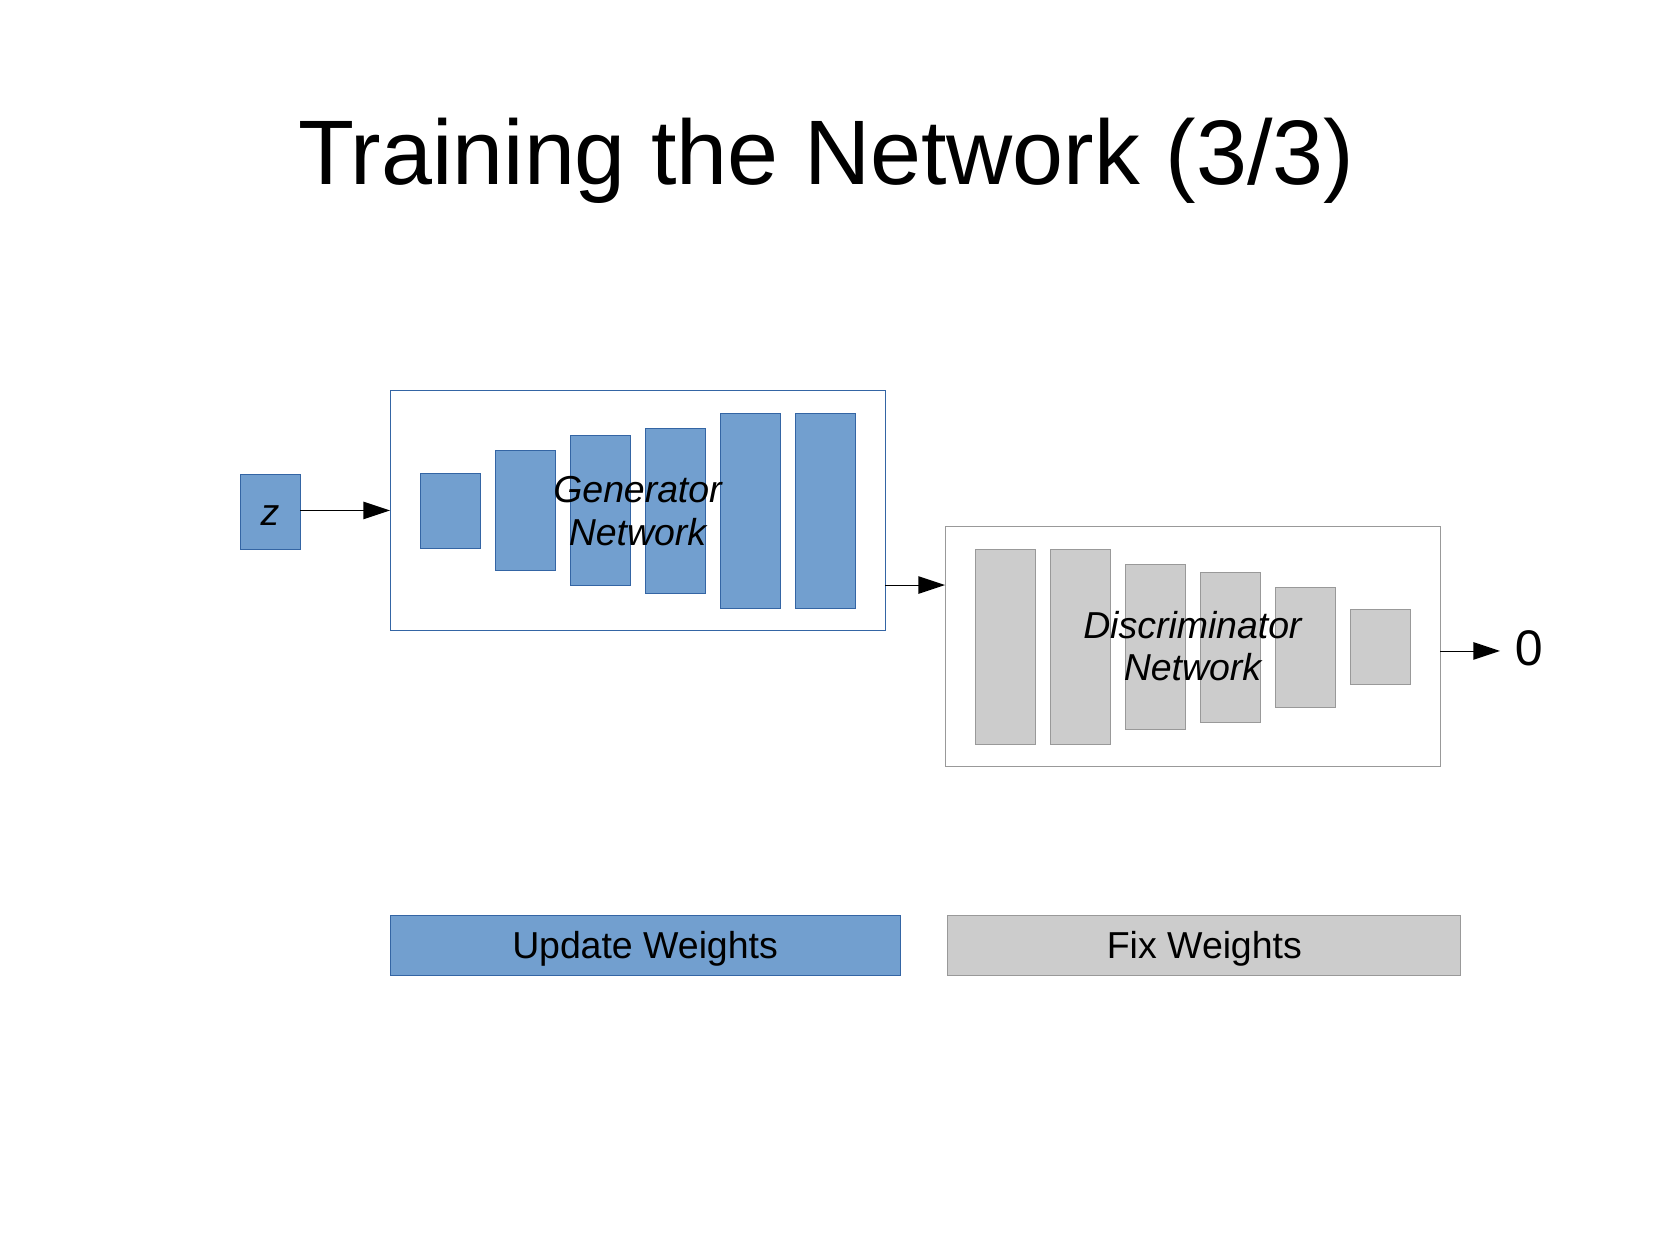

# Training the Network (3/3)
Generator
Network
z
Discriminator
Network
0
Update Weights
Fix Weights